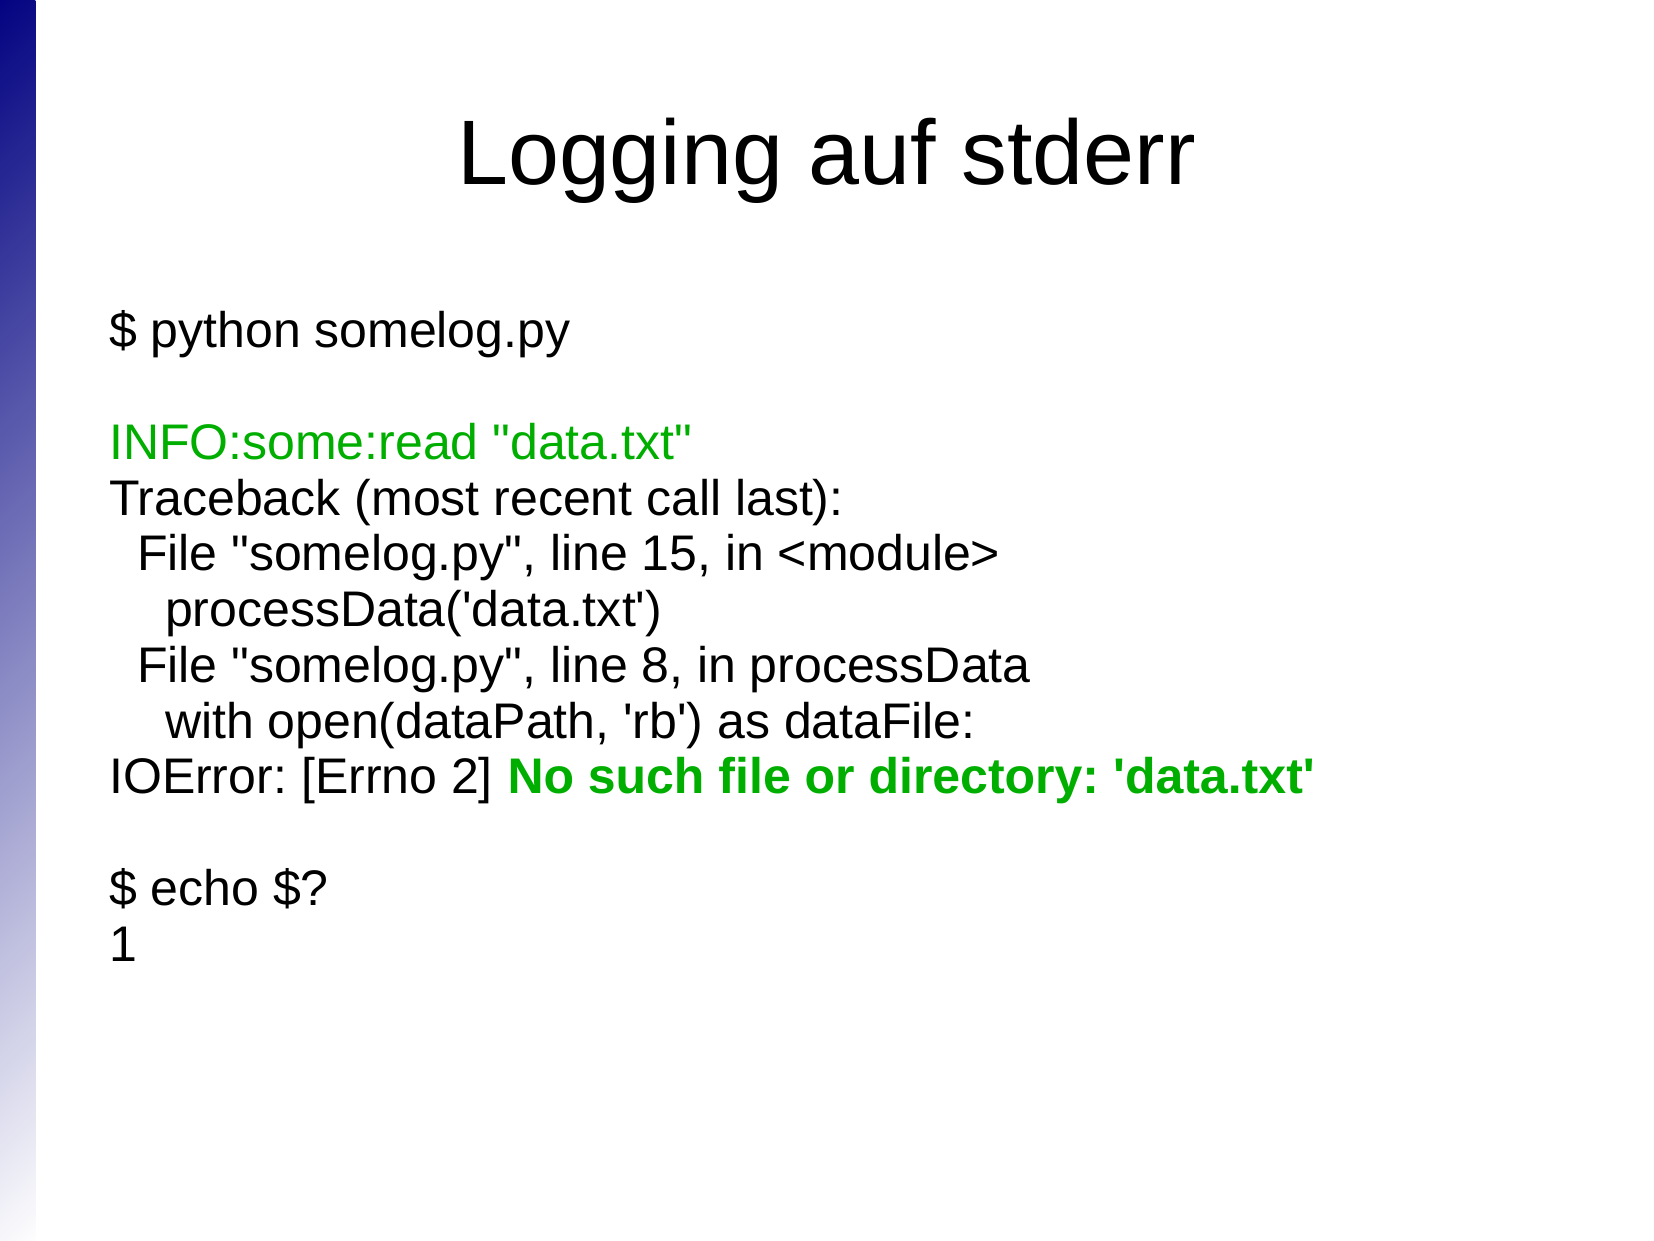

# Logging auf stderr
$ python somelog.py
INFO:some:read "data.txt"
Traceback (most recent call last):
 File "somelog.py", line 15, in <module>
 processData('data.txt')
 File "somelog.py", line 8, in processData
 with open(dataPath, 'rb') as dataFile:
IOError: [Errno 2] No such file or directory: 'data.txt'
$ echo $?
1